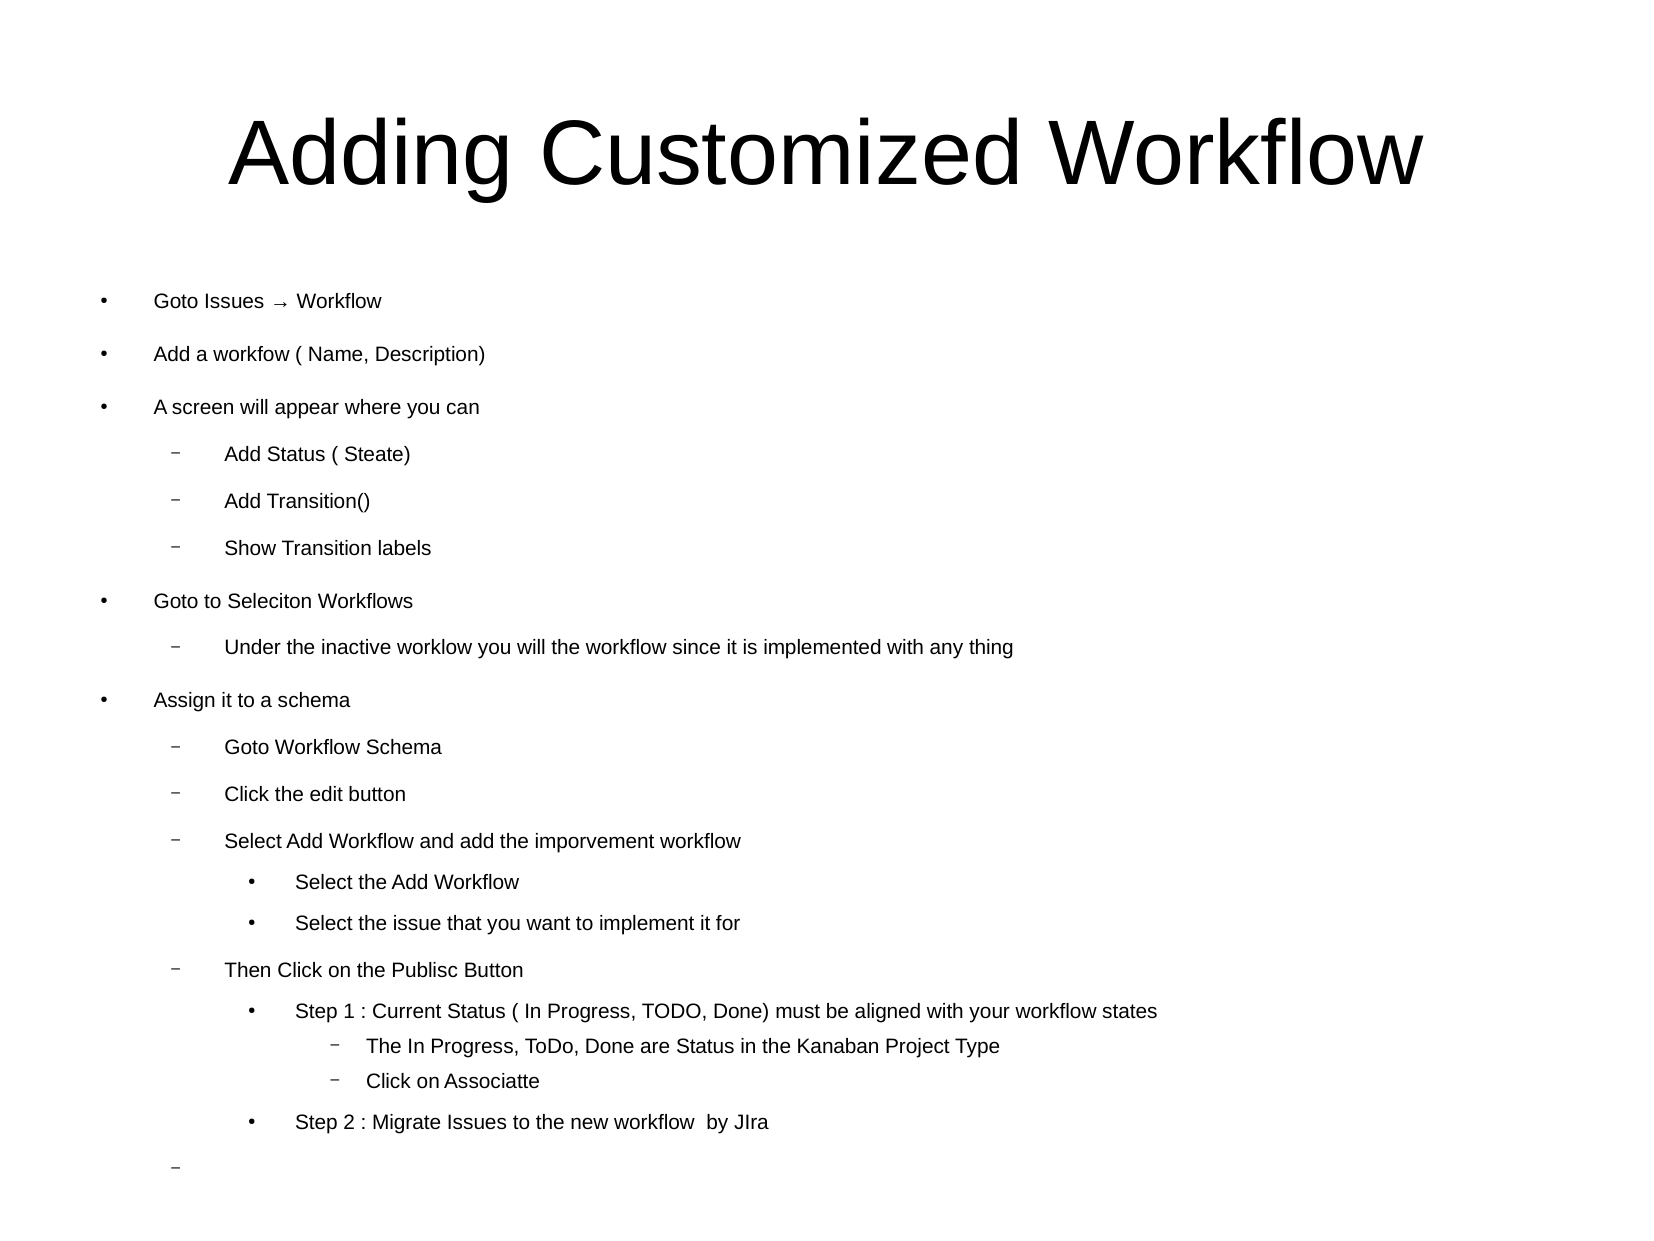

# Adding Customized Workflow
Goto Issues → Workflow
Add a workfow ( Name, Description)
A screen will appear where you can
Add Status ( Steate)
Add Transition()
Show Transition labels
Goto to Seleciton Workflows
Under the inactive worklow you will the workflow since it is implemented with any thing
Assign it to a schema
Goto Workflow Schema
Click the edit button
Select Add Workflow and add the imporvement workflow
Select the Add Workflow
Select the issue that you want to implement it for
Then Click on the Publisc Button
Step 1 : Current Status ( In Progress, TODO, Done) must be aligned with your workflow states
The In Progress, ToDo, Done are Status in the Kanaban Project Type
Click on Associatte
Step 2 : Migrate Issues to the new workflow by JIra